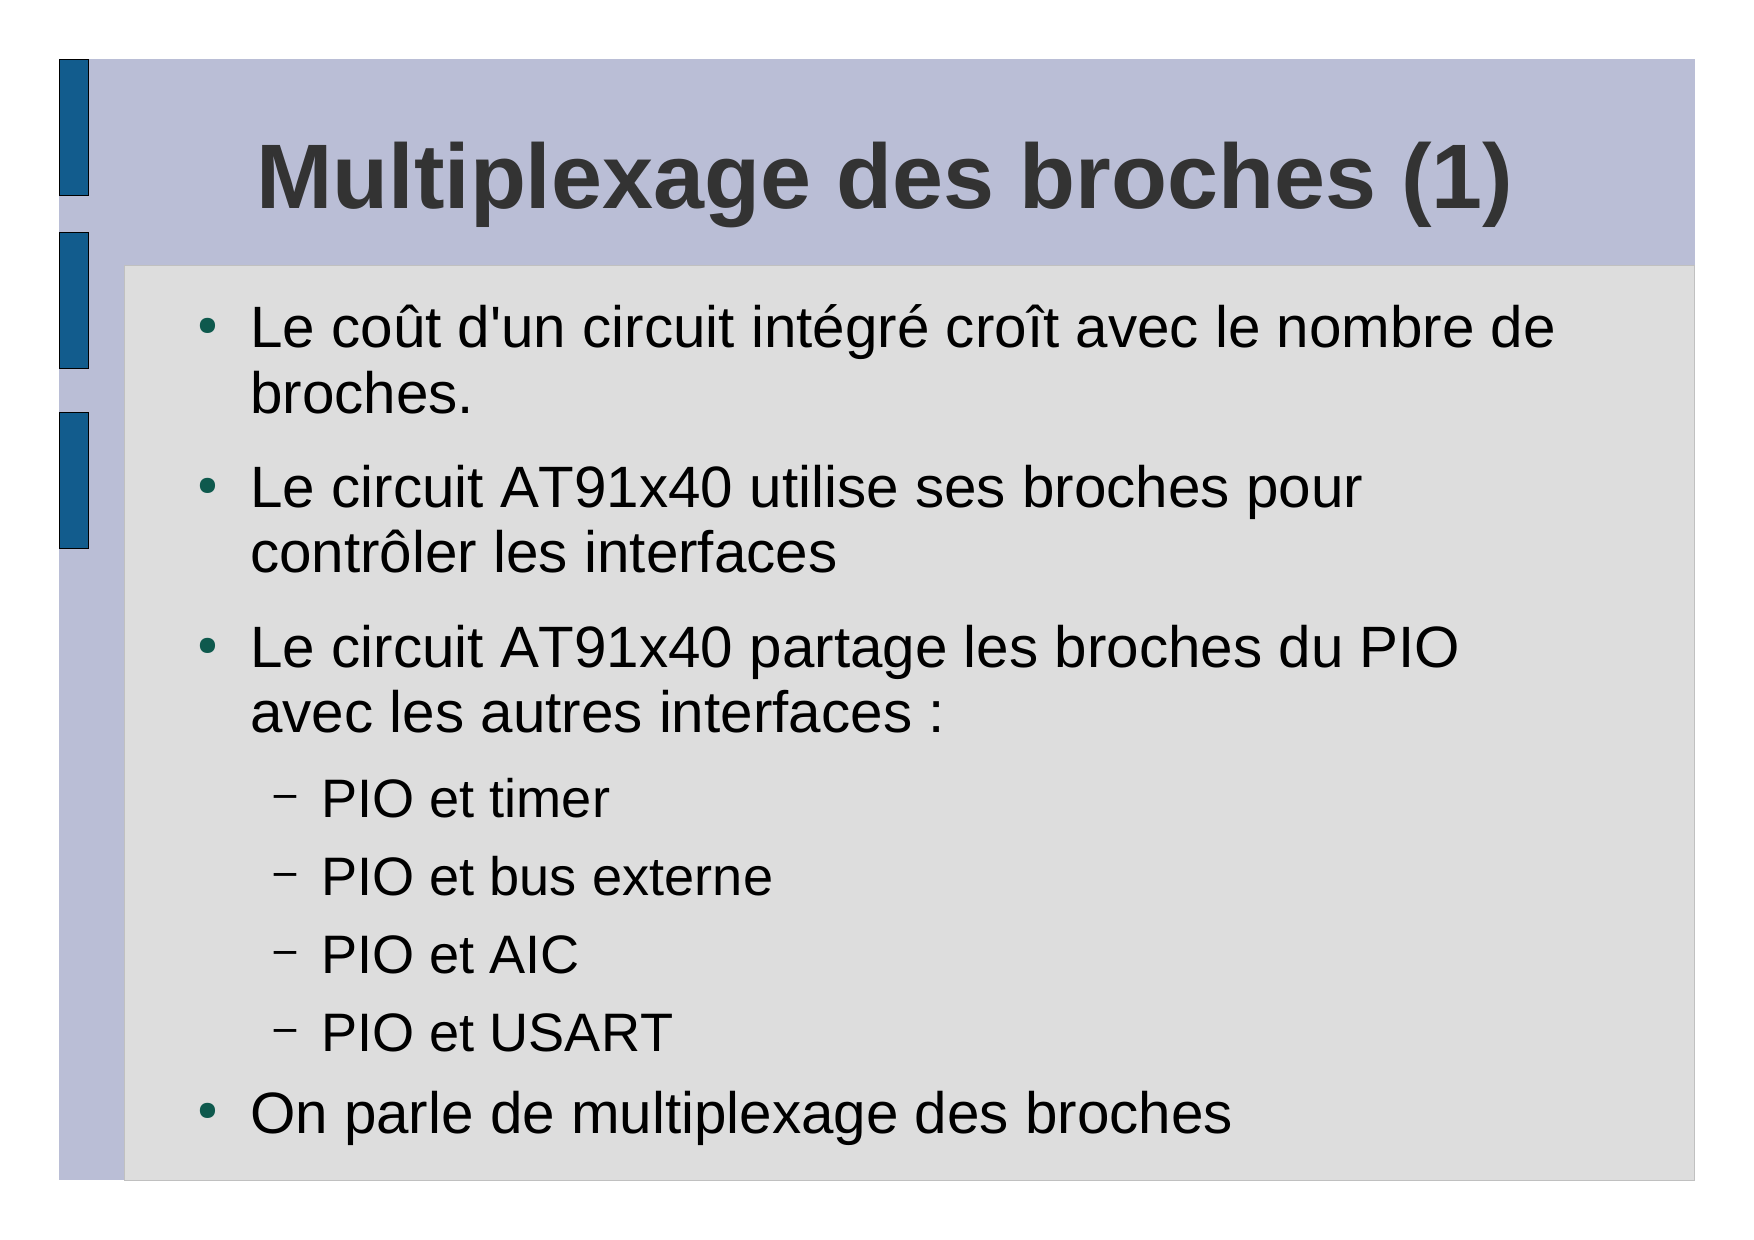

# Multiplexage des broches (1)
Le coût d'un circuit intégré croît avec le nombre de broches.
Le circuit AT91x40 utilise ses broches pour contrôler les interfaces
Le circuit AT91x40 partage les broches du PIO avec les autres interfaces :
PIO et timer
PIO et bus externe
PIO et AIC
PIO et USART
On parle de multiplexage des broches